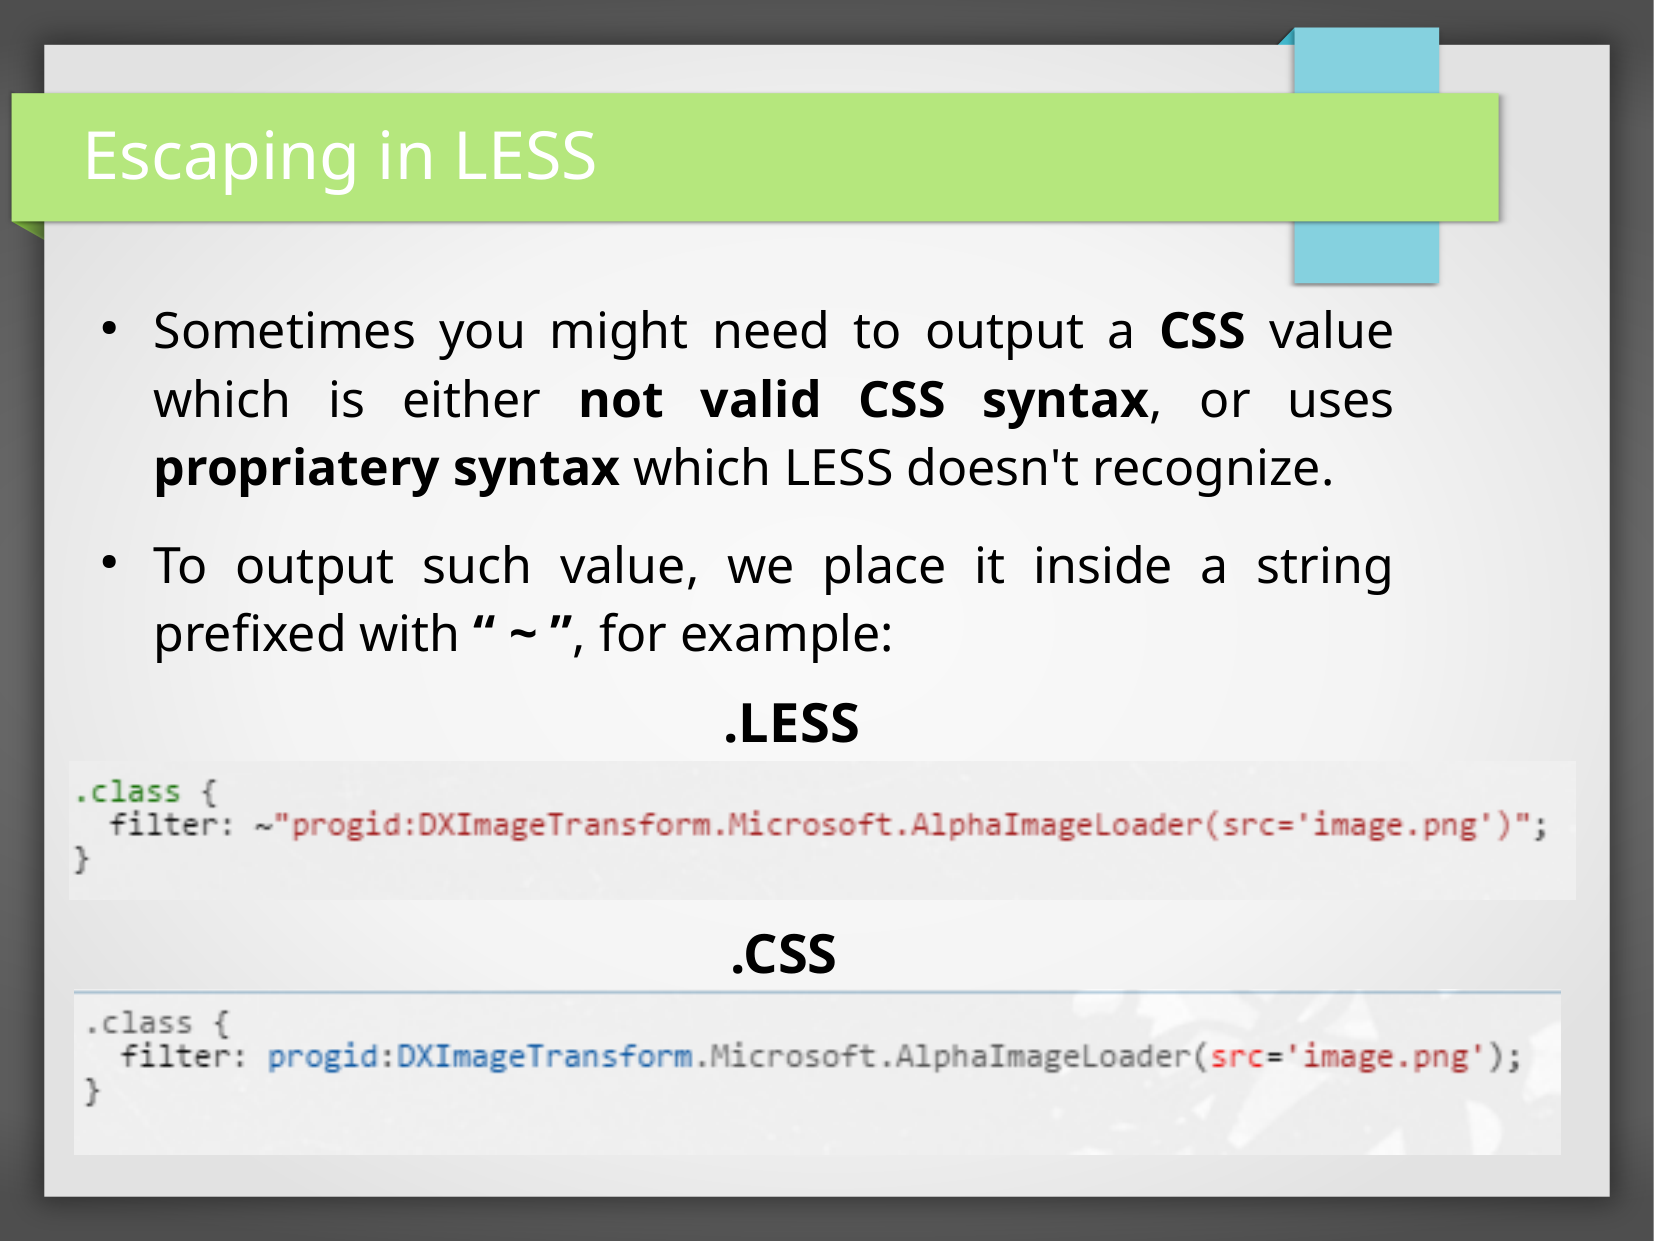

# Escaping in LESS
Sometimes you might need to output a CSS value which is either not valid CSS syntax, or uses propriatery syntax which LESS doesn't recognize.
To output such value, we place it inside a string prefixed with “ ~ ”, for example:
.LESS
.CSS